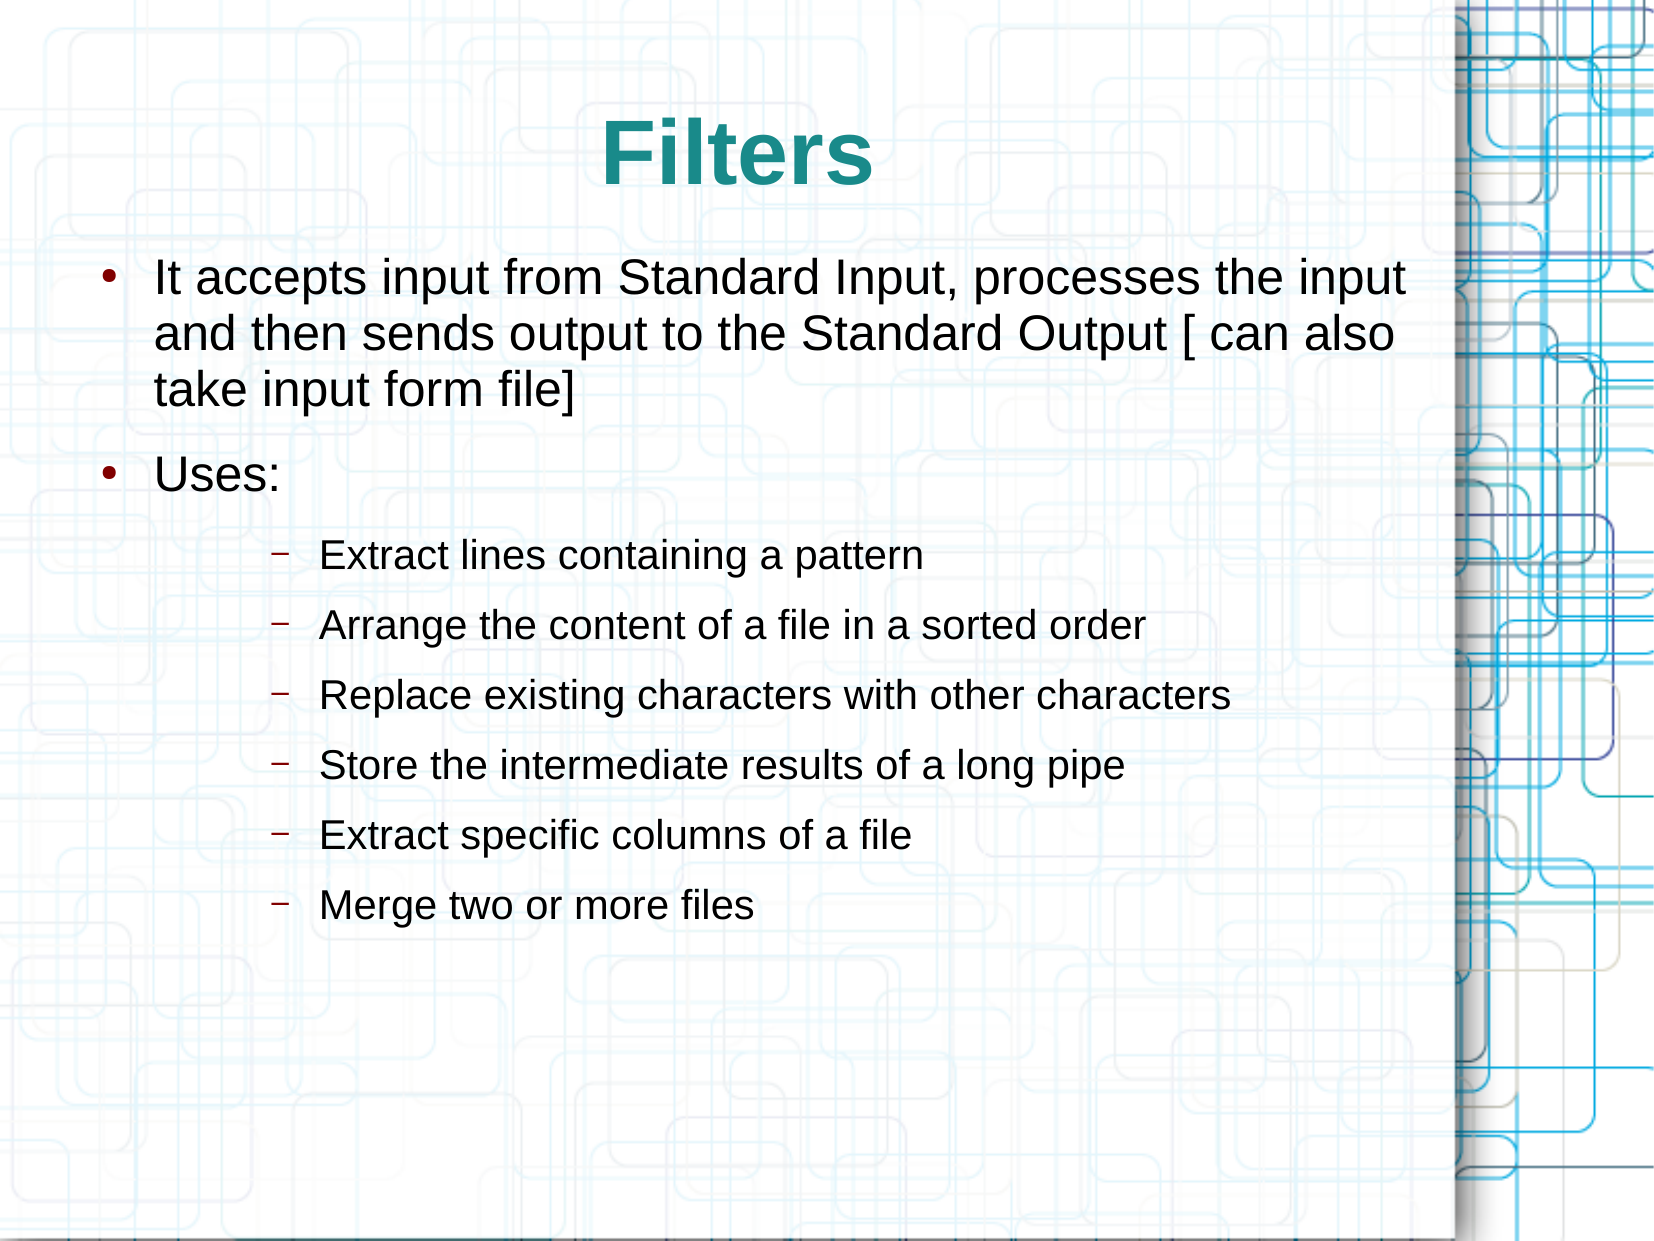

# Filters
It accepts input from Standard Input, processes the input and then sends output to the Standard Output [ can also take input form file]
Uses:
Extract lines containing a pattern
Arrange the content of a file in a sorted order
Replace existing characters with other characters
Store the intermediate results of a long pipe
Extract specific columns of a file
Merge two or more files